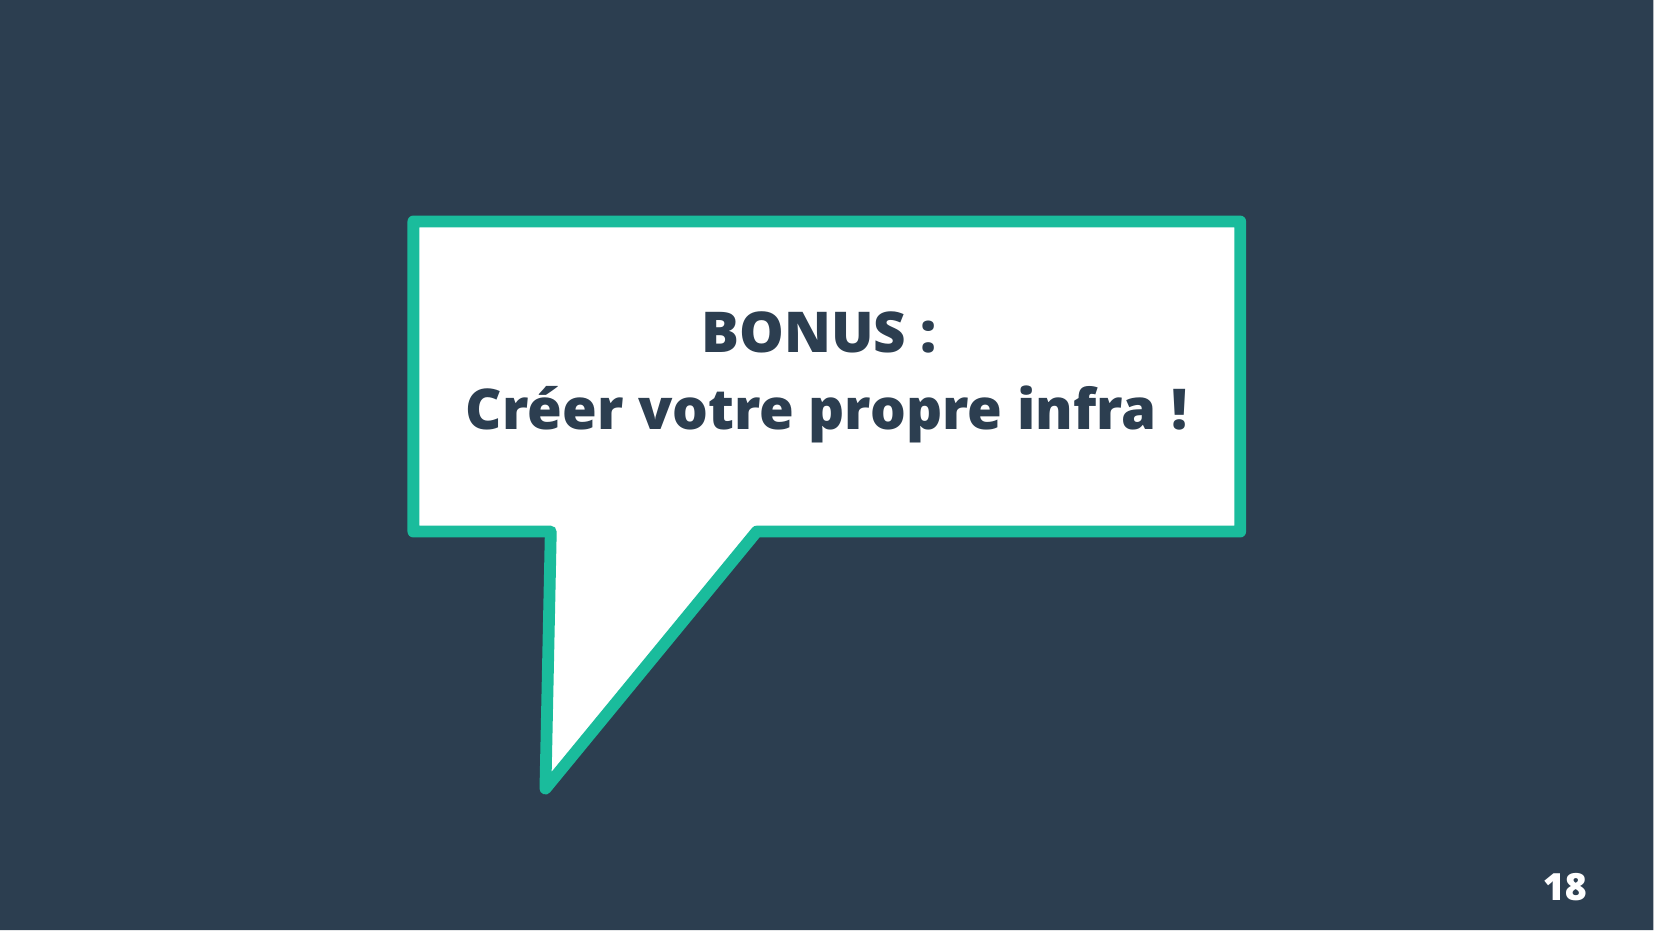

# BONUS : Créer votre propre infra !
18